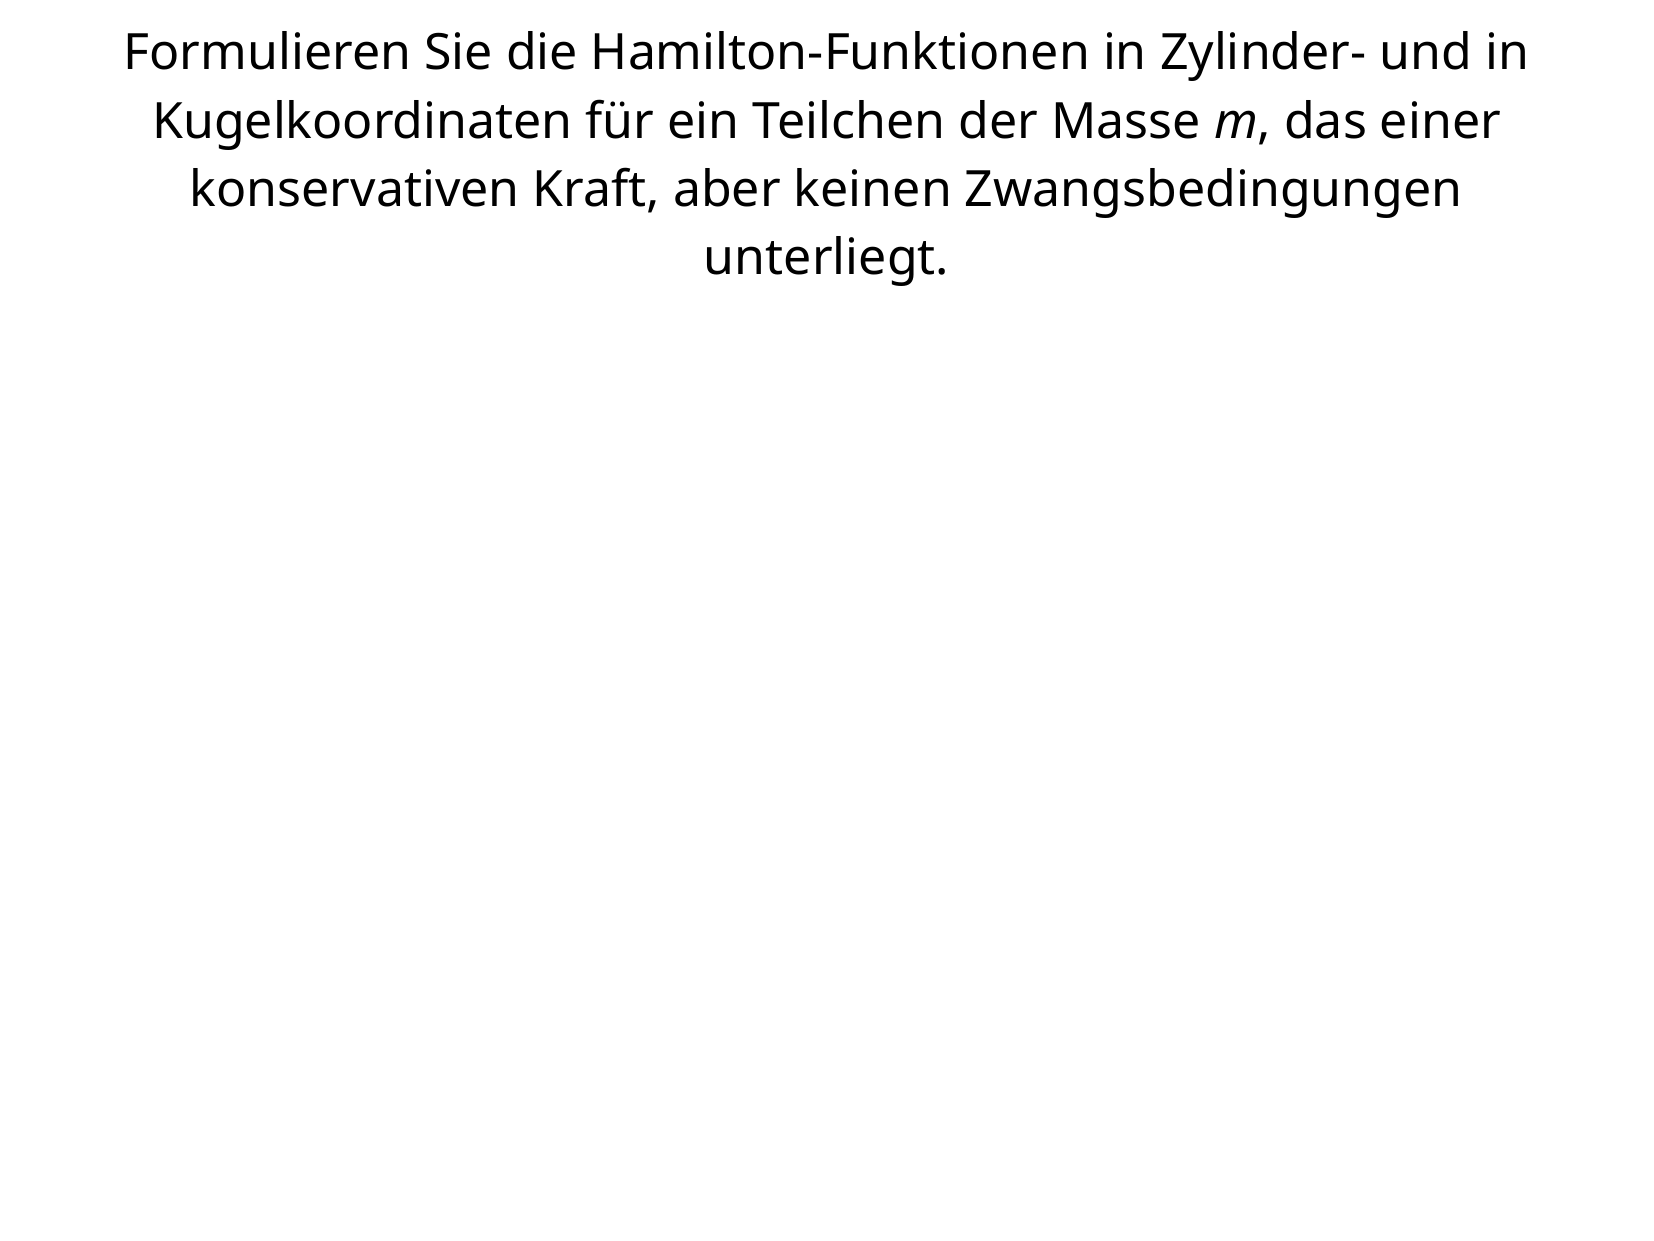

# Formulieren Sie die Hamilton-Funktionen in Zylinder- und in Kugelkoordinaten für ein Teilchen der Masse m, das einer konservativen Kraft, aber keinen Zwangsbedingungen unterliegt.